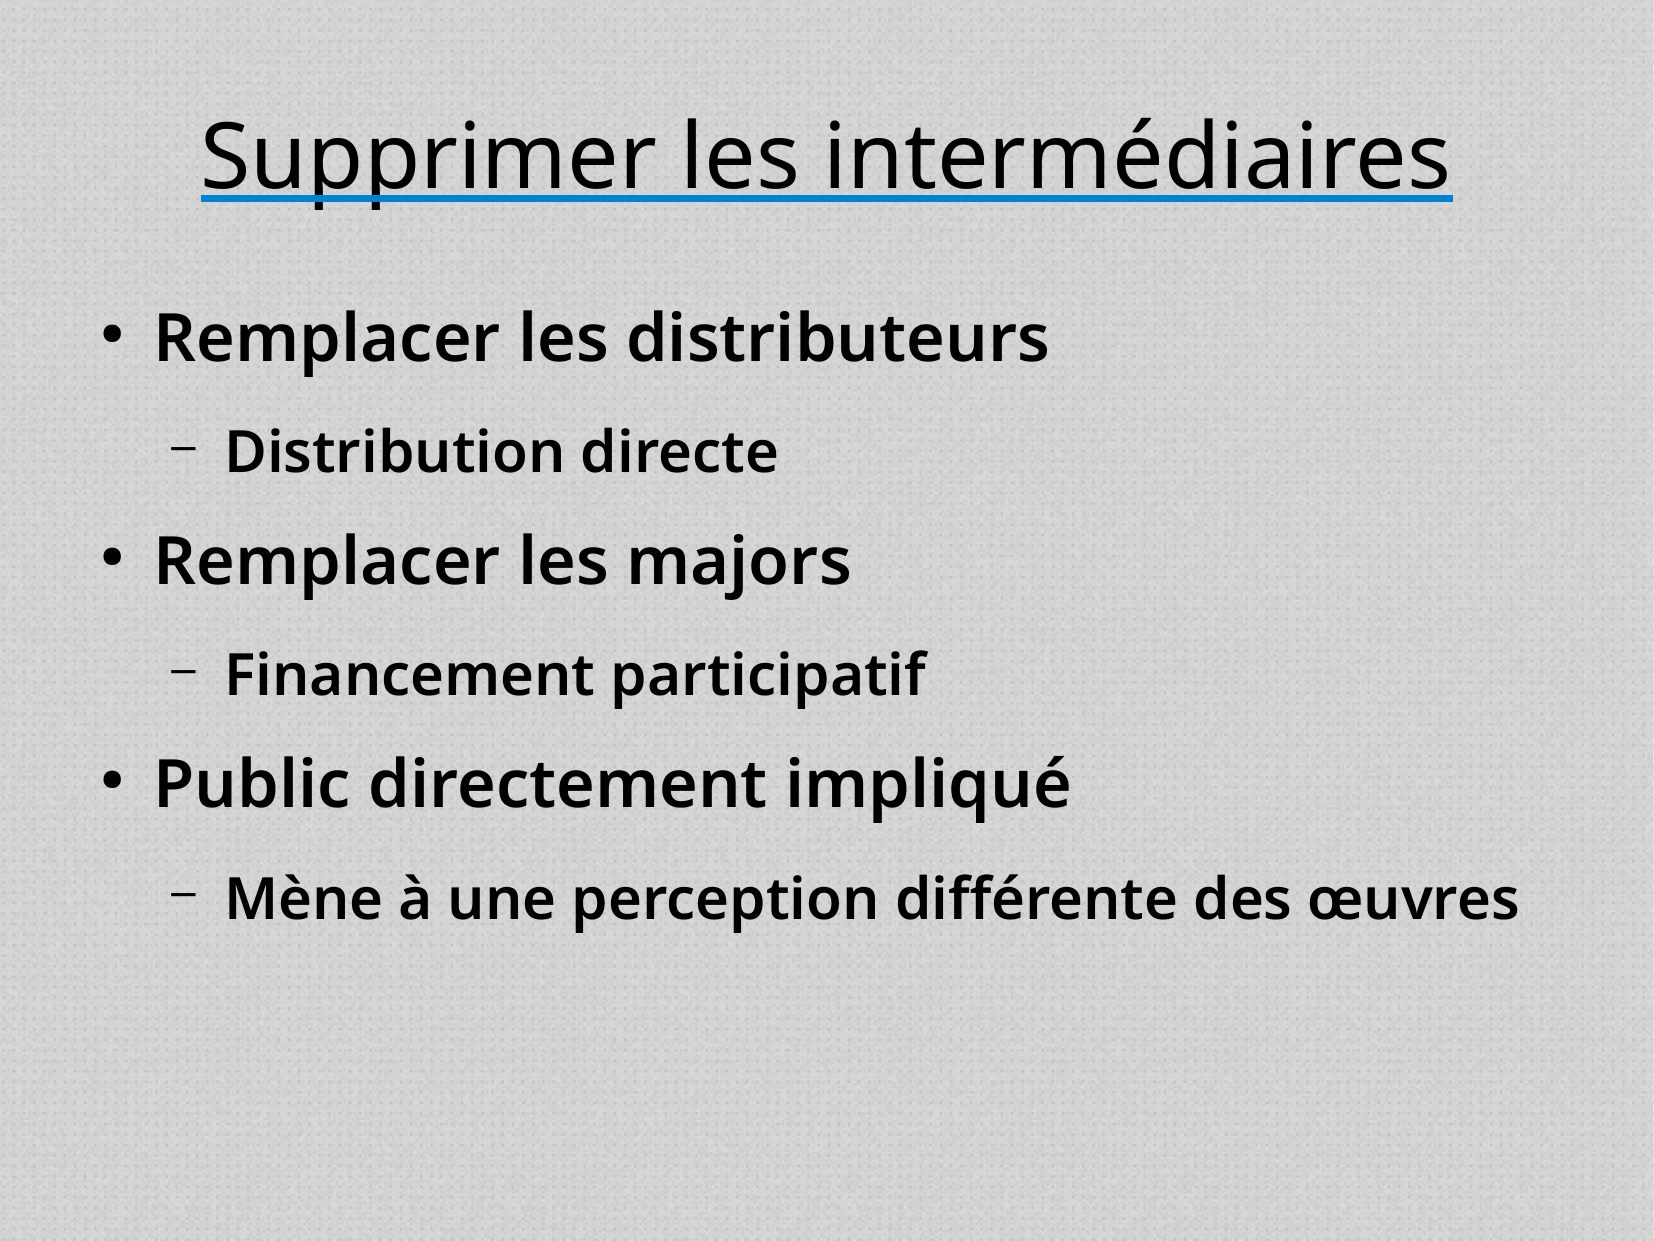

# Supprimer les intermédiaires
Remplacer les distributeurs
Distribution directe
Remplacer les majors
Financement participatif
Public directement impliqué
Mène à une perception différente des œuvres